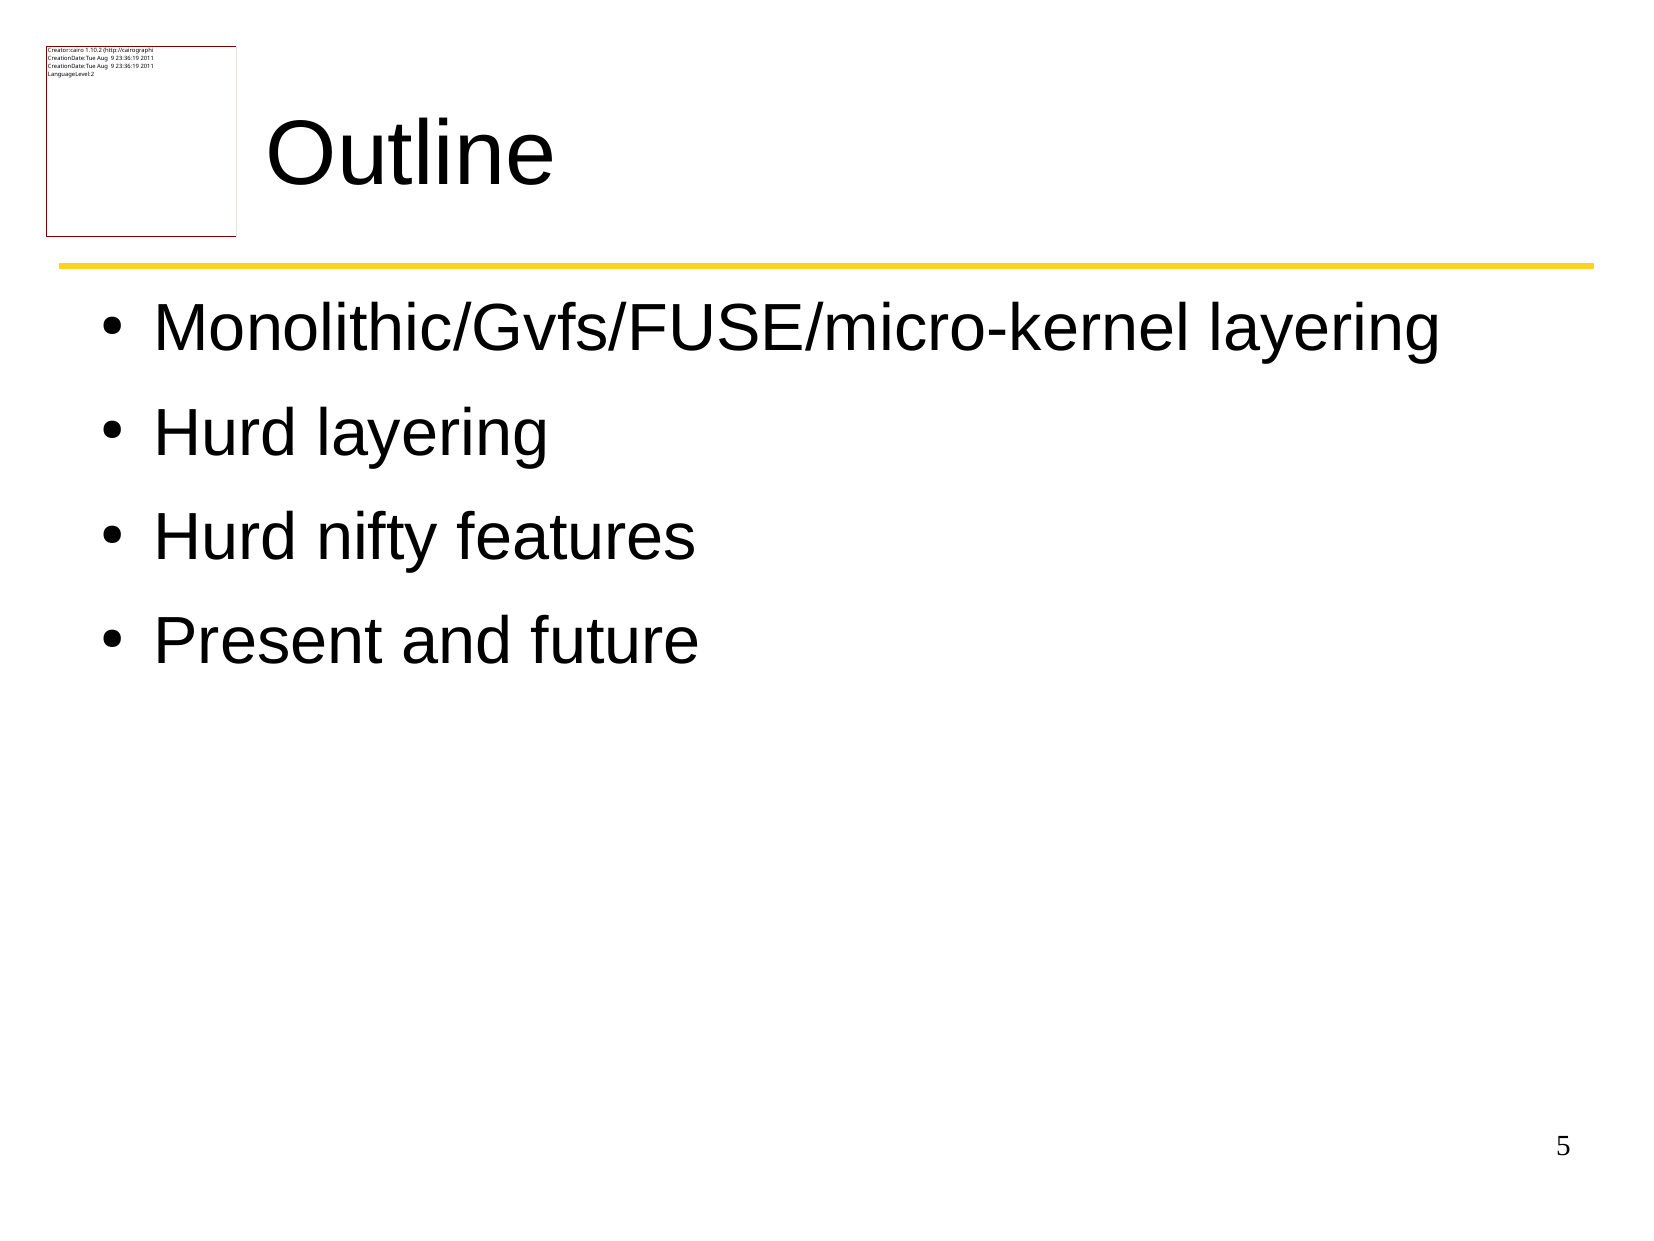

# Outline
Monolithic/Gvfs/FUSE/micro-kernel layering
Hurd layering
Hurd nifty features
Present and future
5